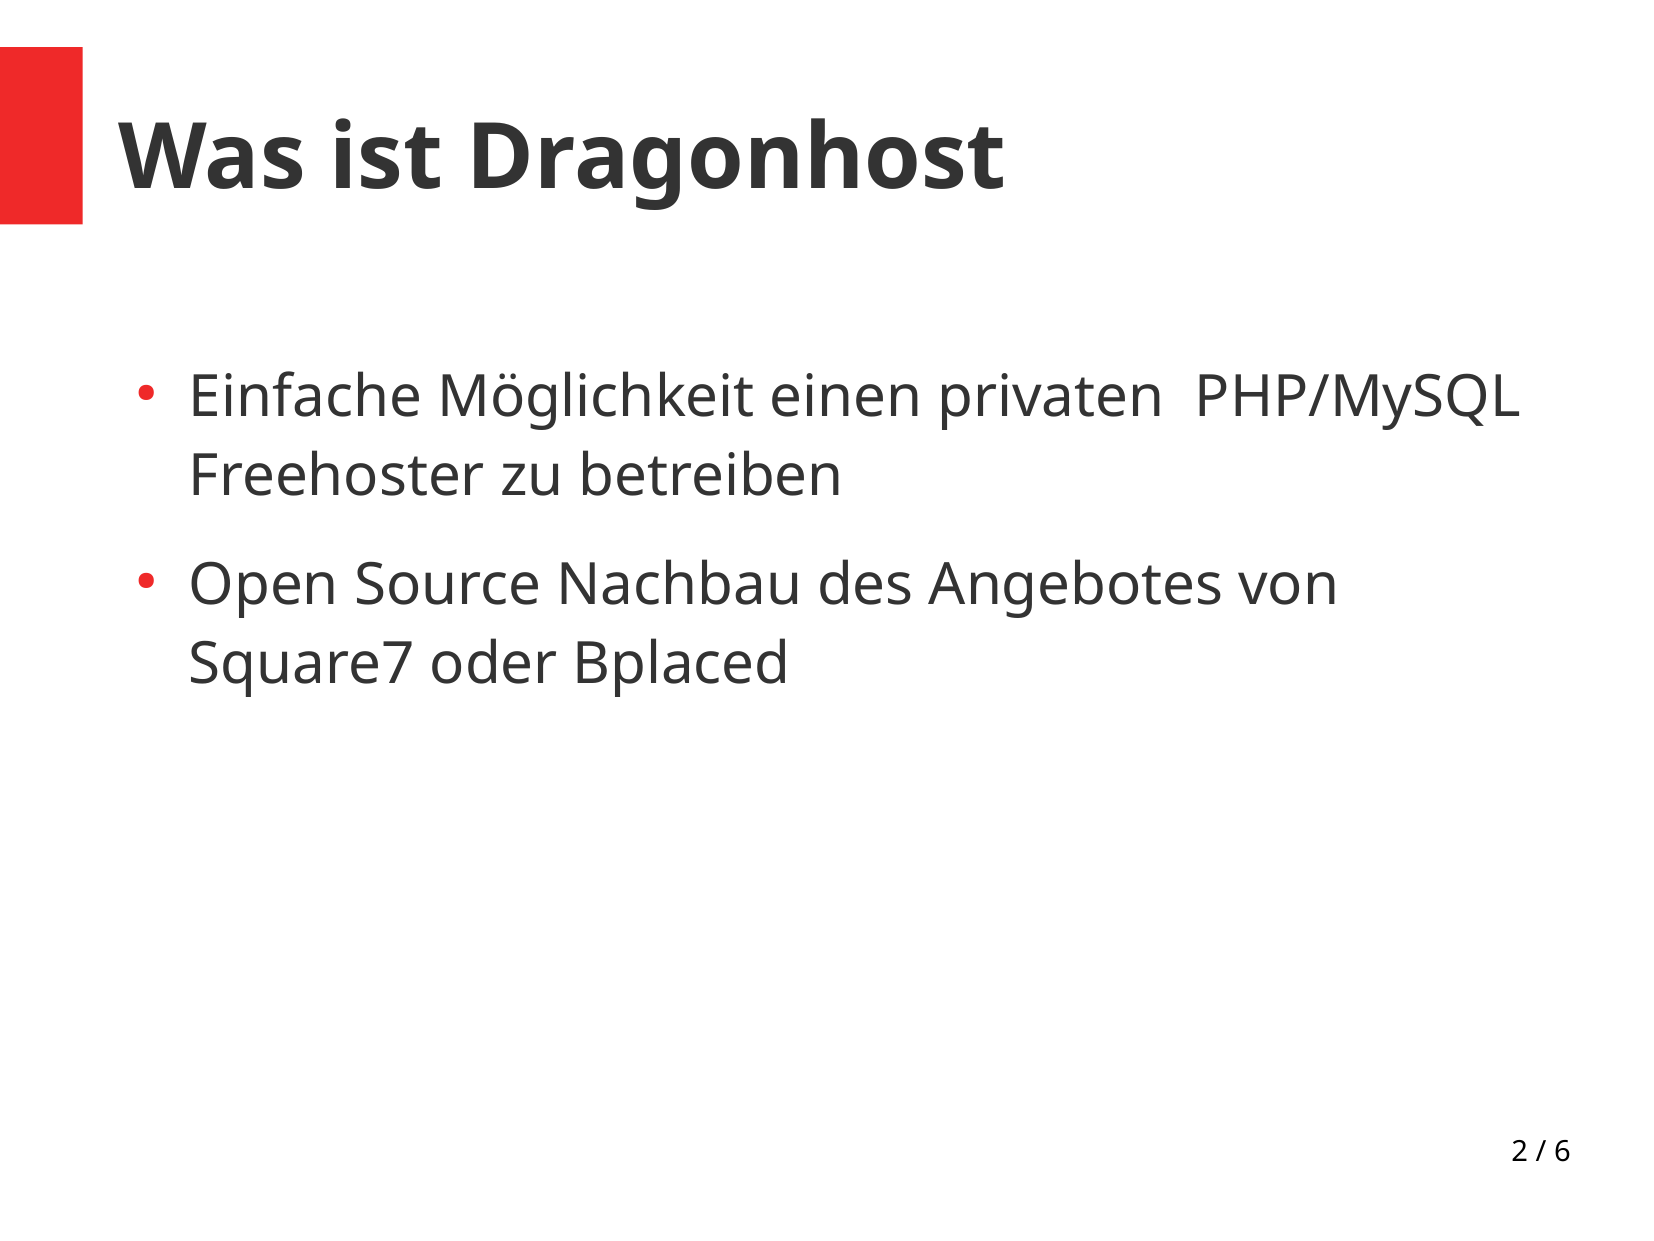

# Was ist Dragonhost
Einfache Möglichkeit einen privaten PHP/MySQL Freehoster zu betreiben
Open Source Nachbau des Angebotes von Square7 oder Bplaced
2